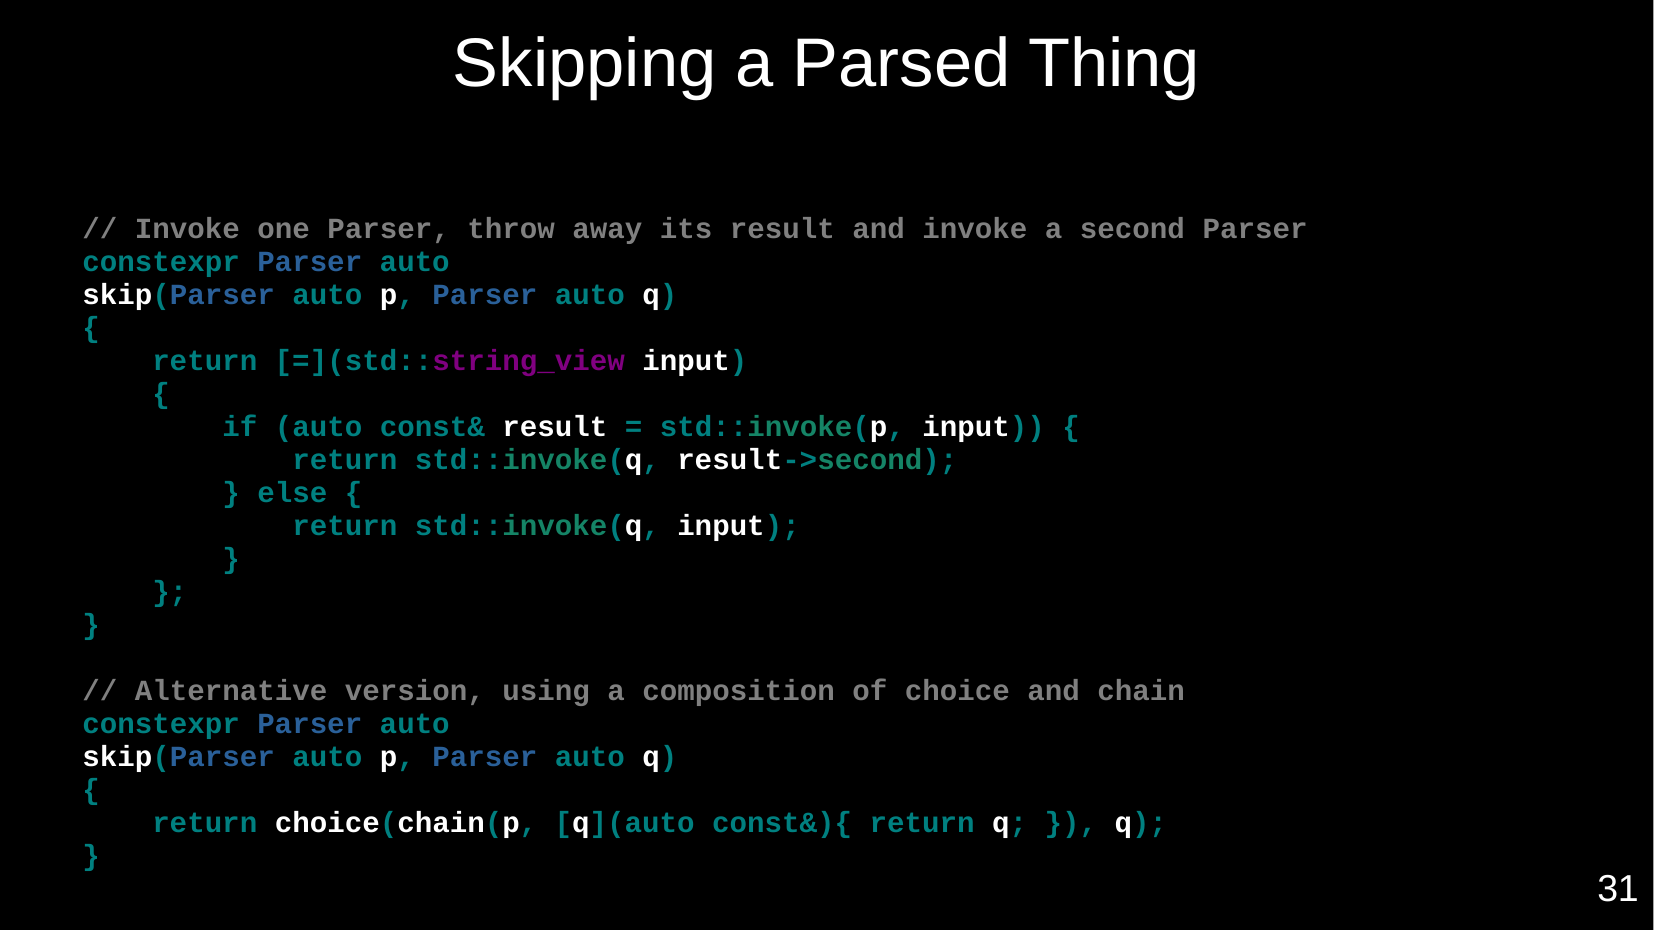

# Skipping a Parsed Thing
// Invoke one Parser, throw away its result and invoke a second Parser
constexpr Parser auto
skip(Parser auto p, Parser auto q)
{
 return [=](std::string_view input)
 {
 if (auto const& result = std::invoke(p, input)) {
 return std::invoke(q, result->second);
 } else {
 return std::invoke(q, input);
 }
 };
}
// Alternative version, using a composition of choice and chain
constexpr Parser auto
skip(Parser auto p, Parser auto q)
{
 return choice(chain(p, [q](auto const&){ return q; }), q);
}